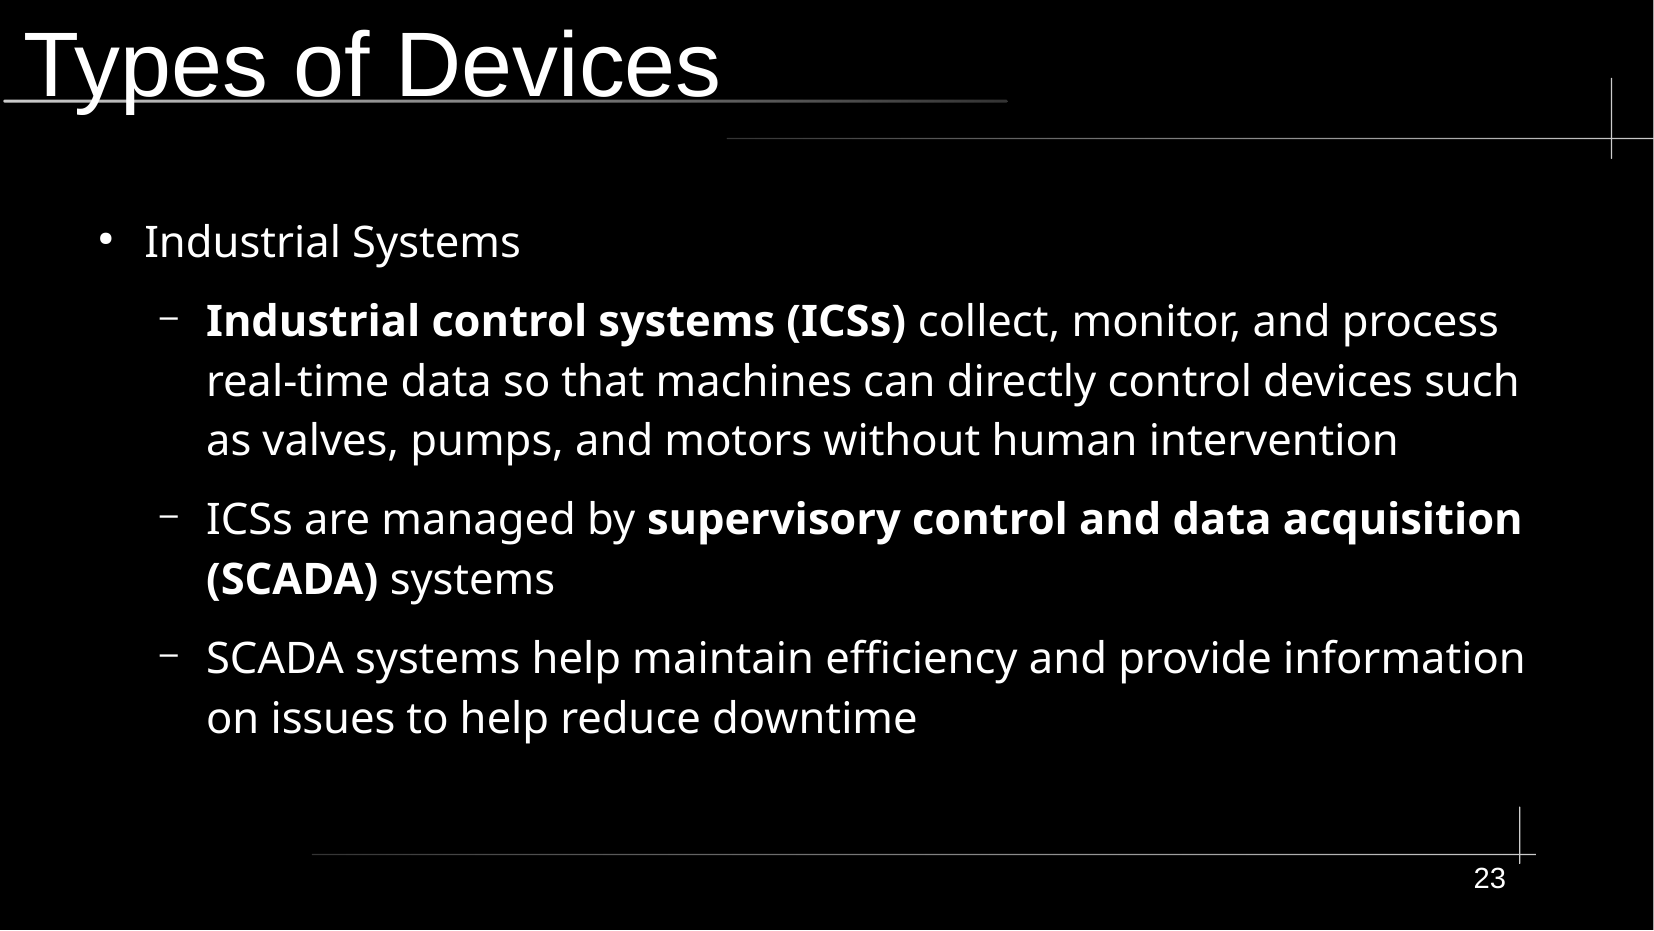

# Types of Devices
Industrial Systems
Industrial control systems (ICSs) collect, monitor, and process real-time data so that machines can directly control devices such as valves, pumps, and motors without human intervention
ICSs are managed by supervisory control and data acquisition (SCADA) systems
SCADA systems help maintain efficiency and provide information on issues to help reduce downtime
23